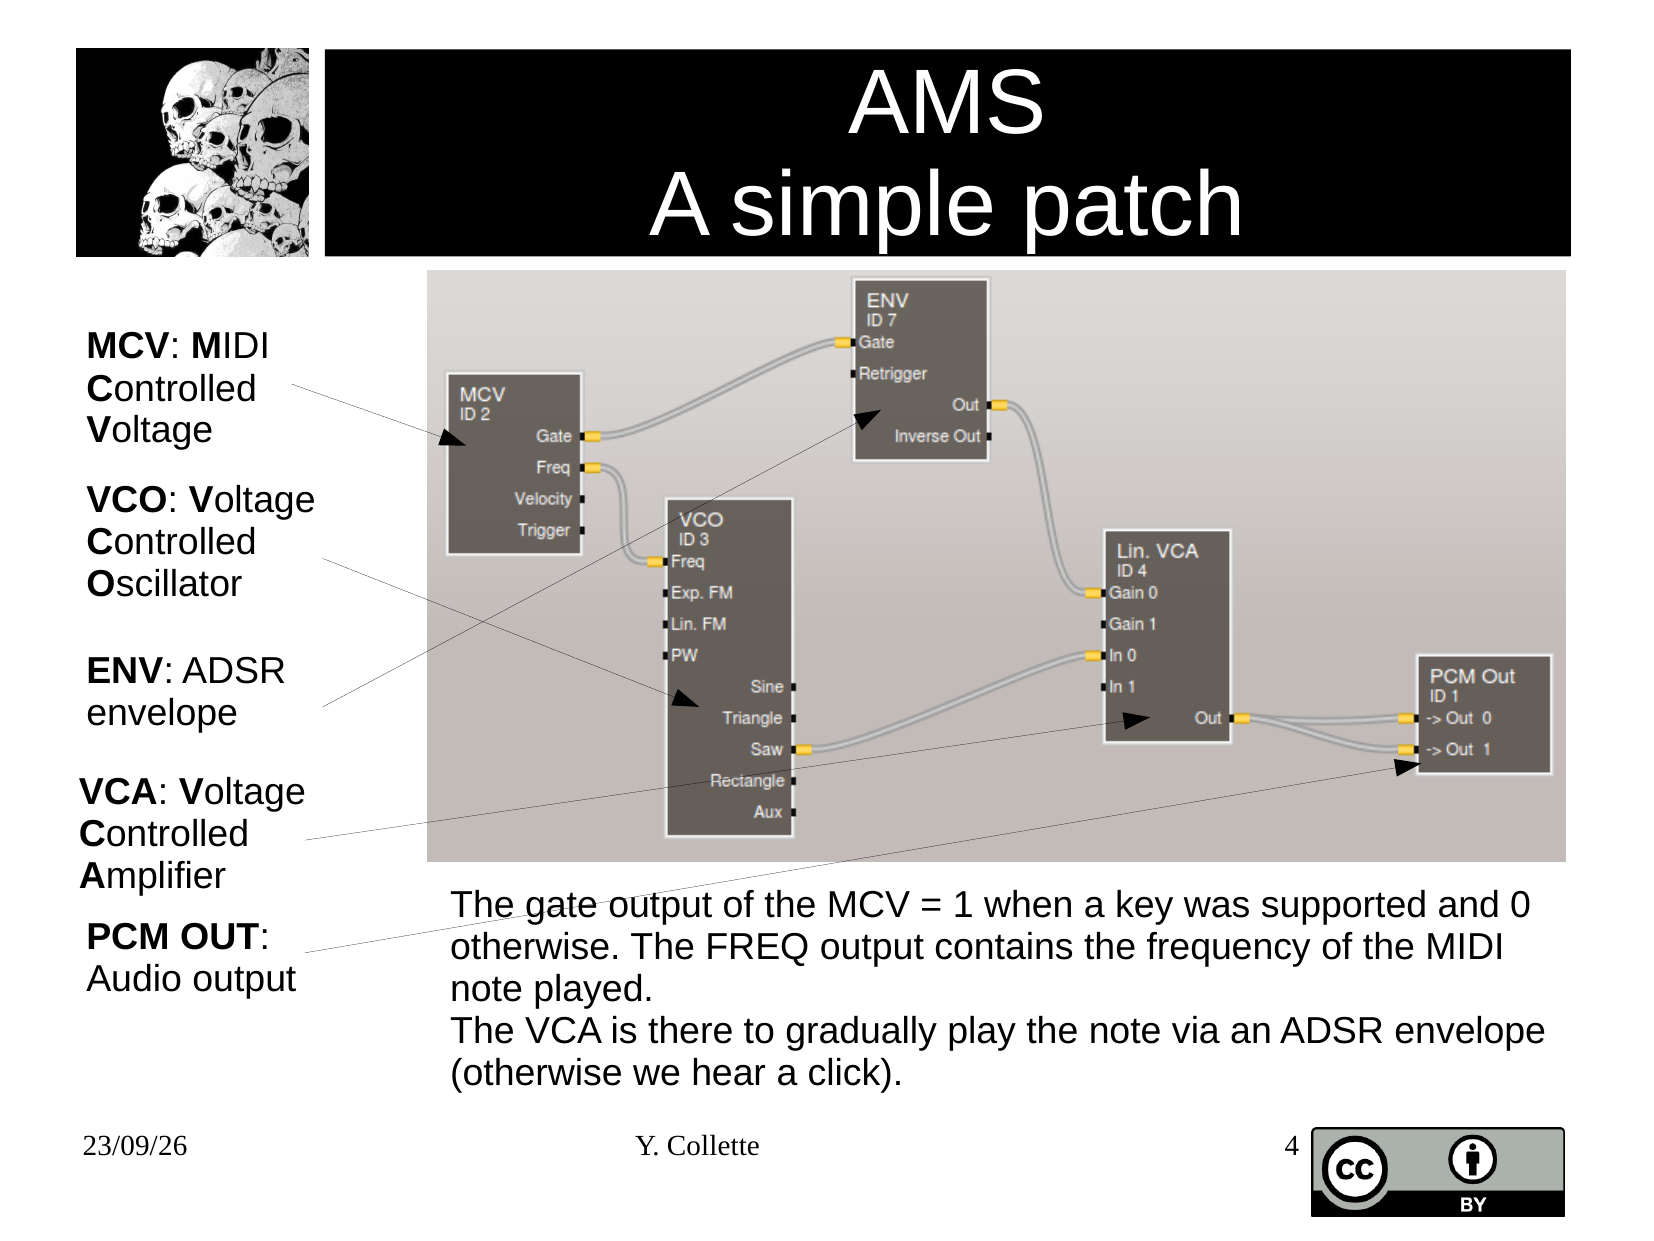

# AMS
A simple patch
MCV: MIDI Controlled Voltage
VCO: Voltage Controlled Oscillator
ENV: ADSR envelope
VCA: Voltage Controlled Amplifier
The gate output of the MCV = 1 when a key was supported and 0 otherwise. The FREQ output contains the frequency of the MIDI note played.
The VCA is there to gradually play the note via an ADSR envelope (otherwise we hear a click).
PCM OUT: Audio output
Y. Collette
4